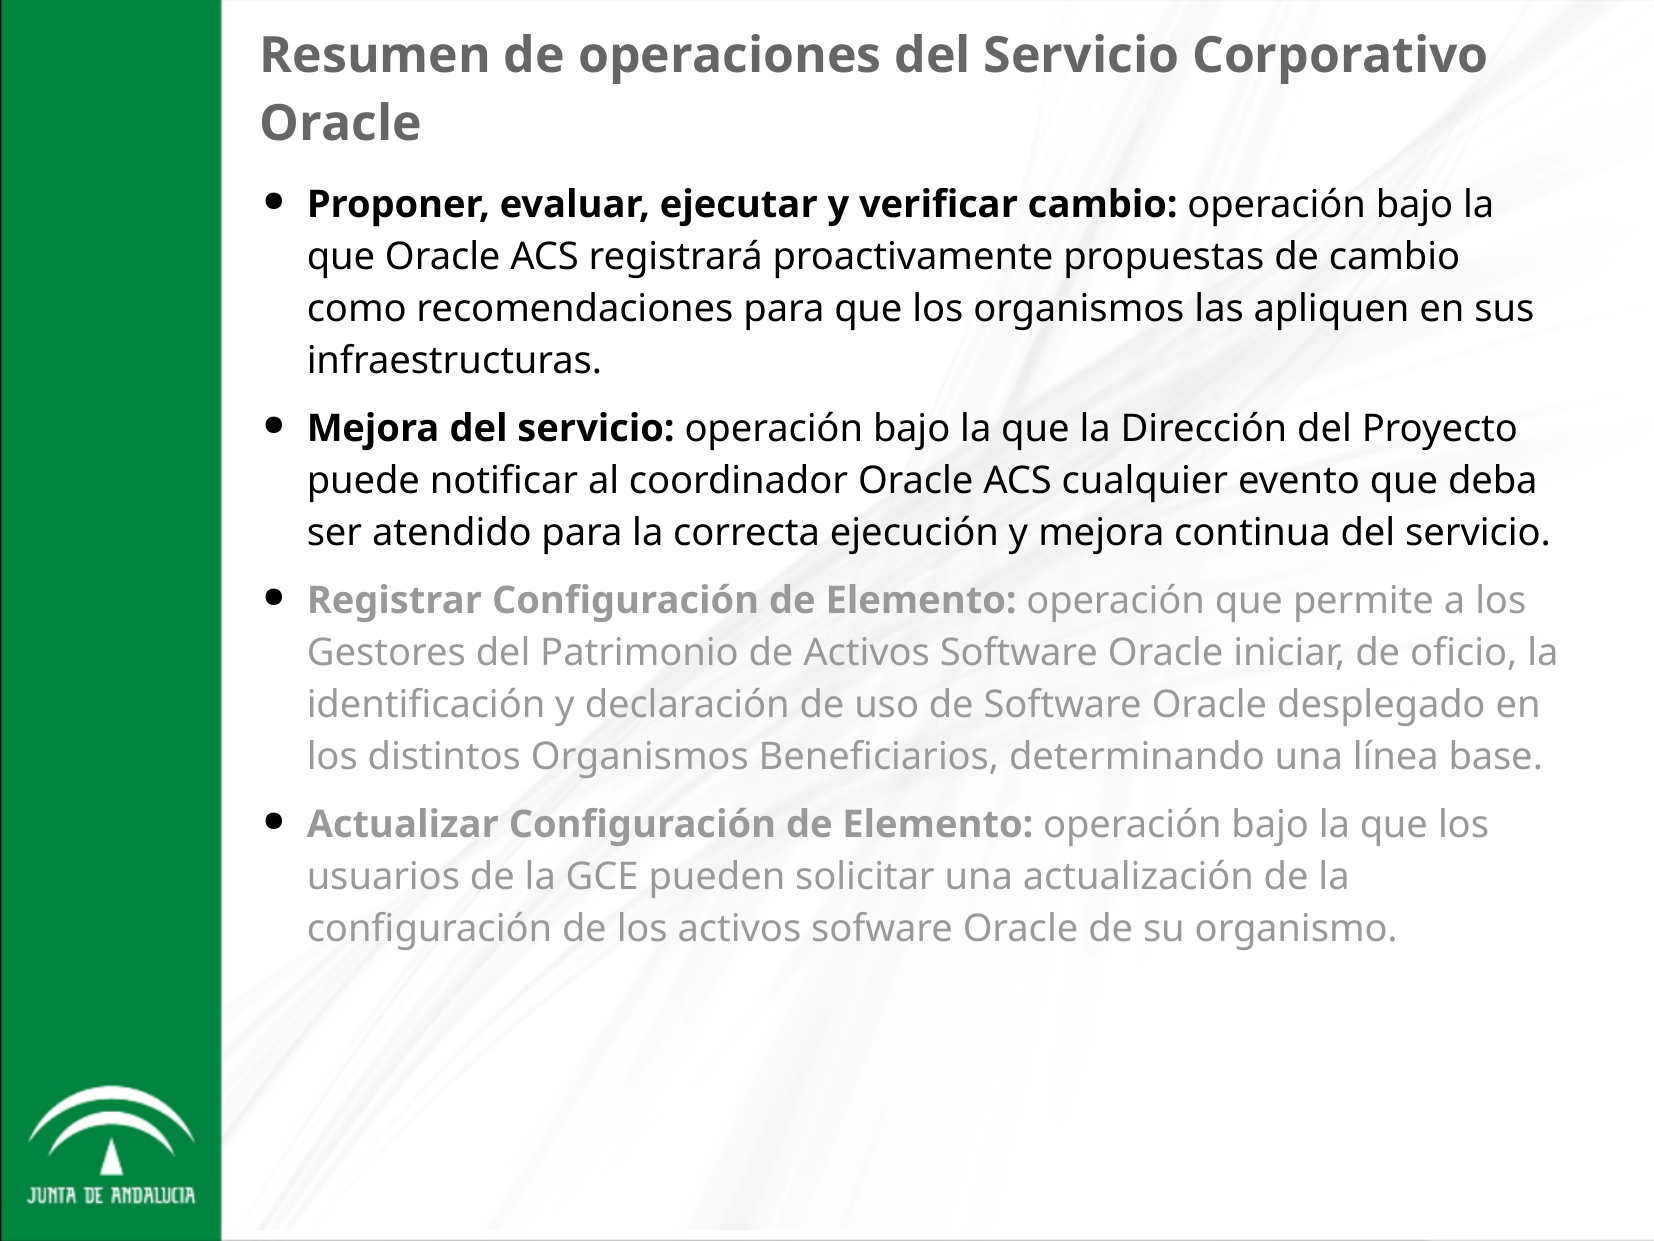

Resumen de operaciones del Servicio Corporativo Oracle
# Proponer, evaluar, ejecutar y verificar cambio: operación bajo la que Oracle ACS registrará proactivamente propuestas de cambio como recomendaciones para que los organismos las apliquen en sus infraestructuras.
Mejora del servicio: operación bajo la que la Dirección del Proyecto puede notificar al coordinador Oracle ACS cualquier evento que deba ser atendido para la correcta ejecución y mejora continua del servicio.
Registrar Configuración de Elemento: operación que permite a los Gestores del Patrimonio de Activos Software Oracle iniciar, de oficio, la identificación y declaración de uso de Software Oracle desplegado en los distintos Organismos Beneficiarios, determinando una línea base.
Actualizar Configuración de Elemento: operación bajo la que los usuarios de la GCE pueden solicitar una actualización de la configuración de los activos sofware Oracle de su organismo.